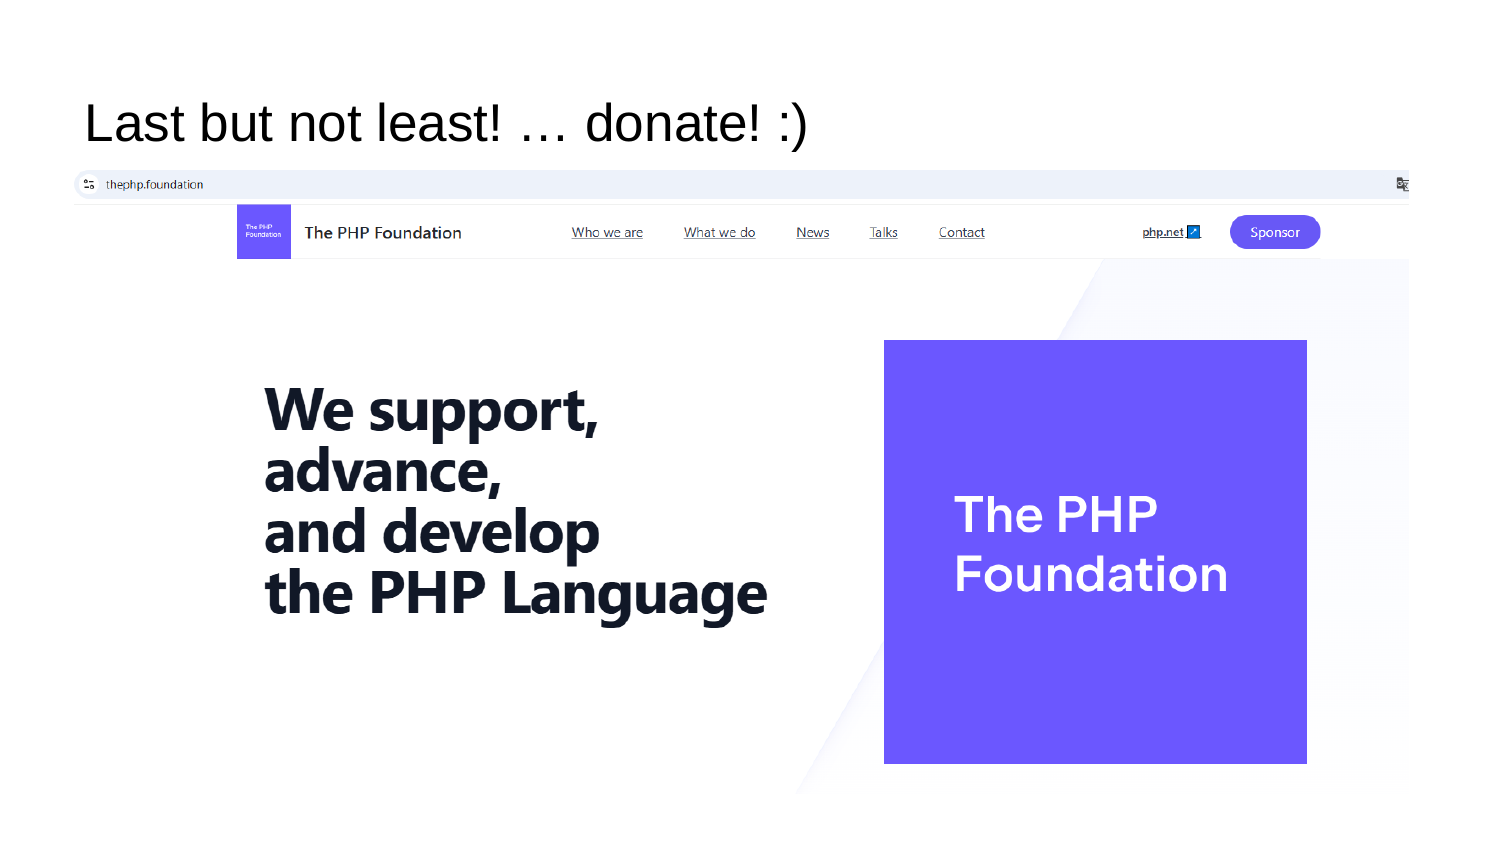

# Last but not least! … donate! :)